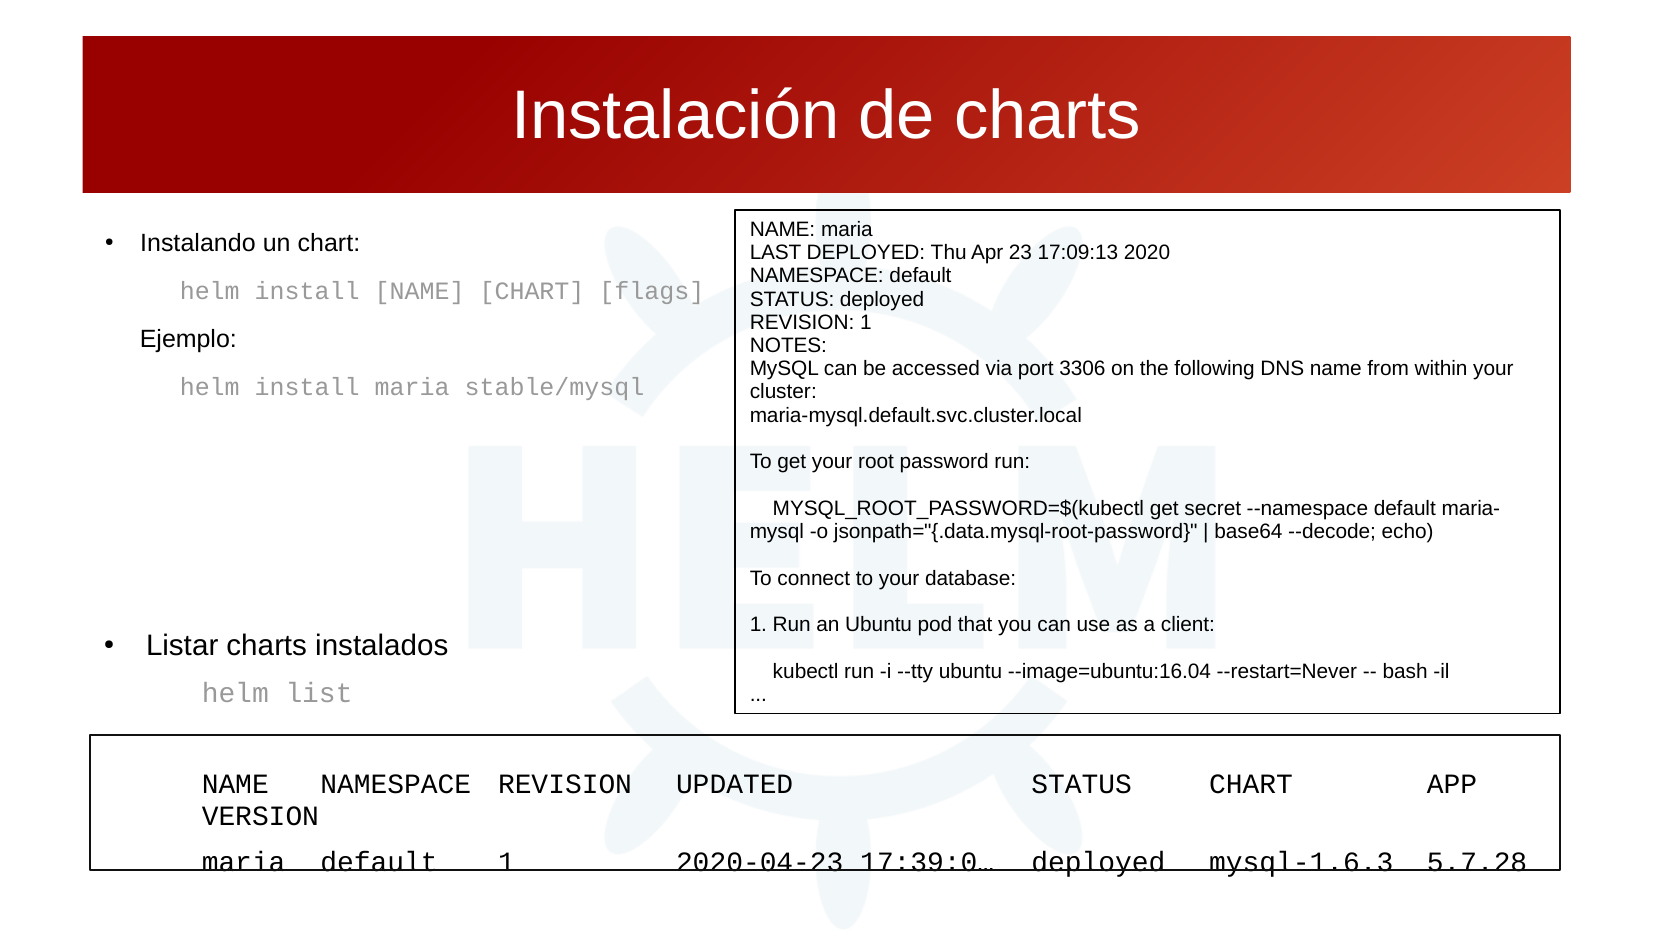

# Instalación de charts
NAME: maria
LAST DEPLOYED: Thu Apr 23 17:09:13 2020
NAMESPACE: default
STATUS: deployed
REVISION: 1
NOTES:
MySQL can be accessed via port 3306 on the following DNS name from within your cluster:
maria-mysql.default.svc.cluster.local
To get your root password run:
 MYSQL_ROOT_PASSWORD=$(kubectl get secret --namespace default maria-mysql -o jsonpath="{.data.mysql-root-password}" | base64 --decode; echo)
To connect to your database:
1. Run an Ubuntu pod that you can use as a client:
 kubectl run -i --tty ubuntu --image=ubuntu:16.04 --restart=Never -- bash -il
...
Instalando un chart:
	helm install [NAME] [CHART] [flags]
 Ejemplo:
	helm install maria stable/mysql
Listar charts instalados
helm list
NAME 	NAMESPACE	REVISION	UPDATED 	STATUS 	CHART APP VERSION
maria	default 	1 	2020-04-23 17:39:0… 	deployed	mysql-1.6.3 5.7.28